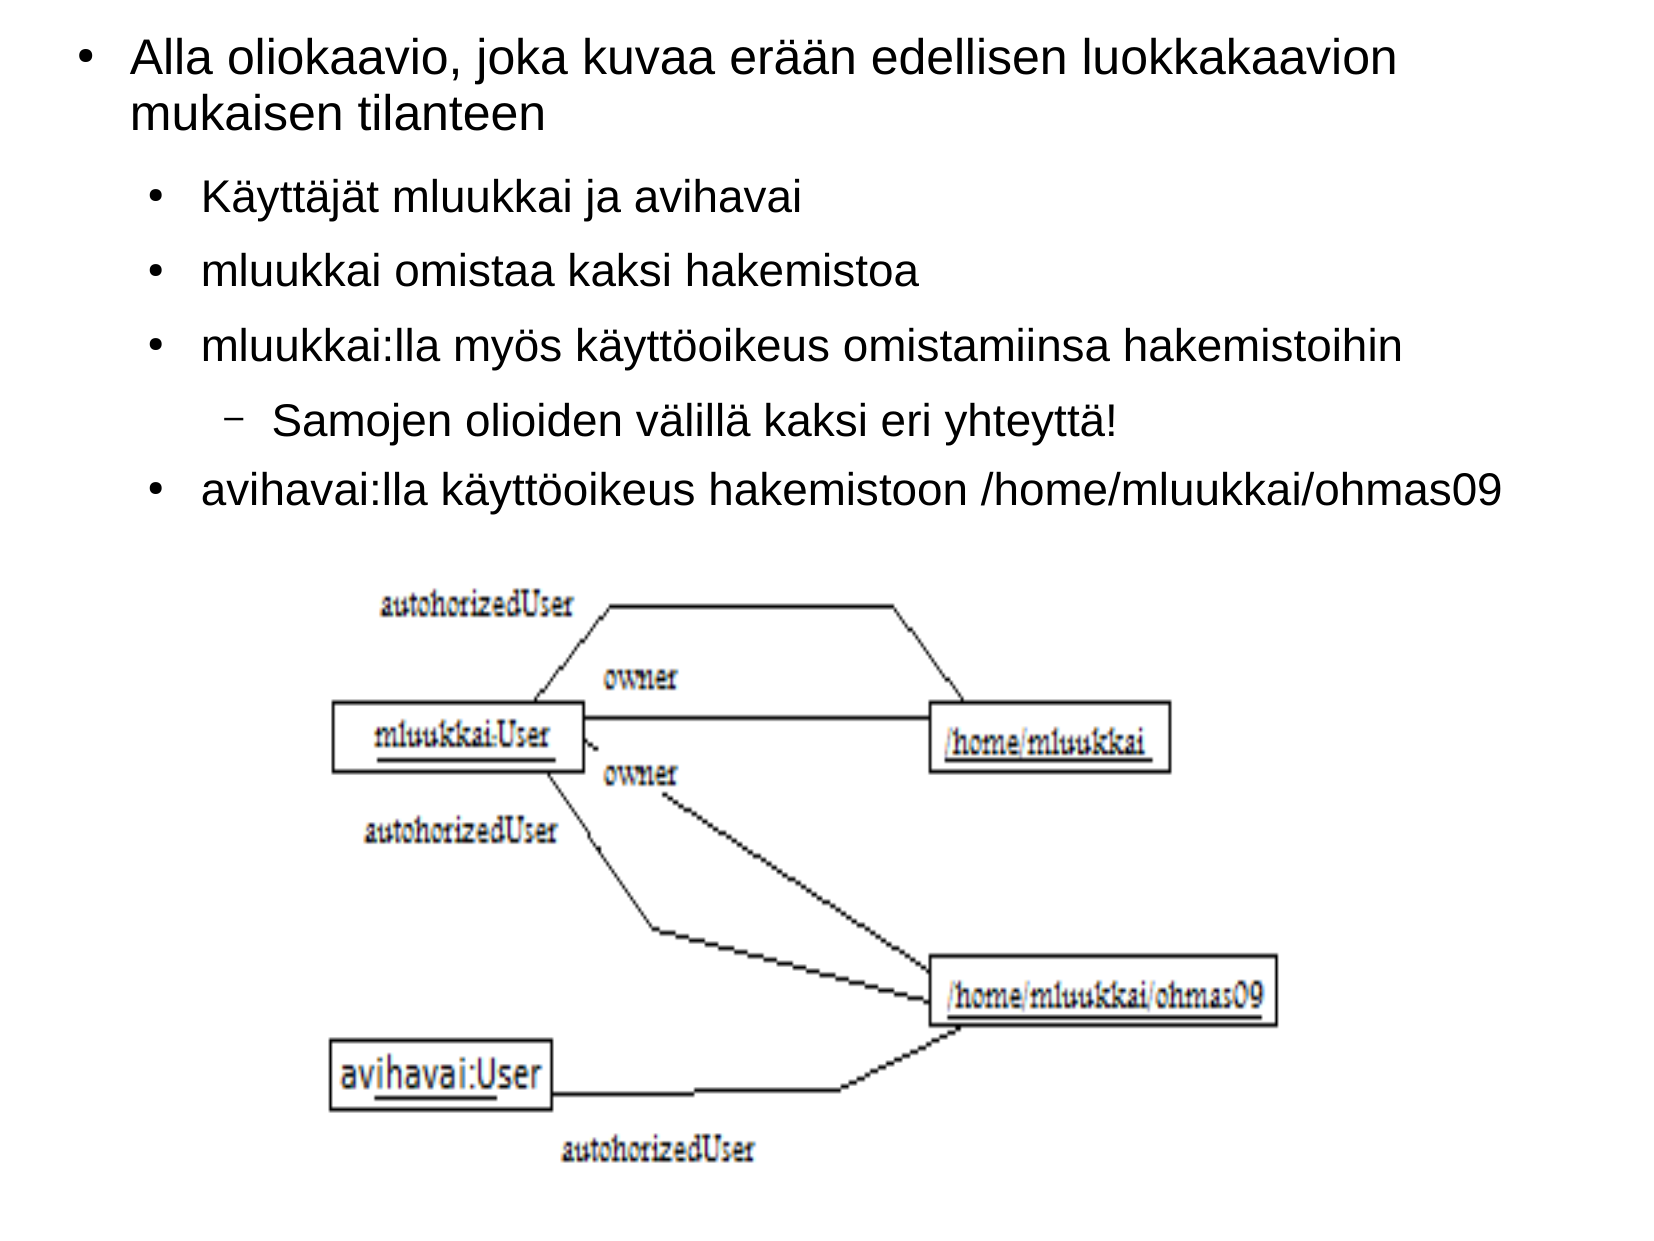

Alla oliokaavio, joka kuvaa erään edellisen luokkakaavion mukaisen tilanteen
Käyttäjät mluukkai ja avihavai
mluukkai omistaa kaksi hakemistoa
mluukkai:lla myös käyttöoikeus omistamiinsa hakemistoihin
Samojen olioiden välillä kaksi eri yhteyttä!
avihavai:lla käyttöoikeus hakemistoon /home/mluukkai/ohmas09
#